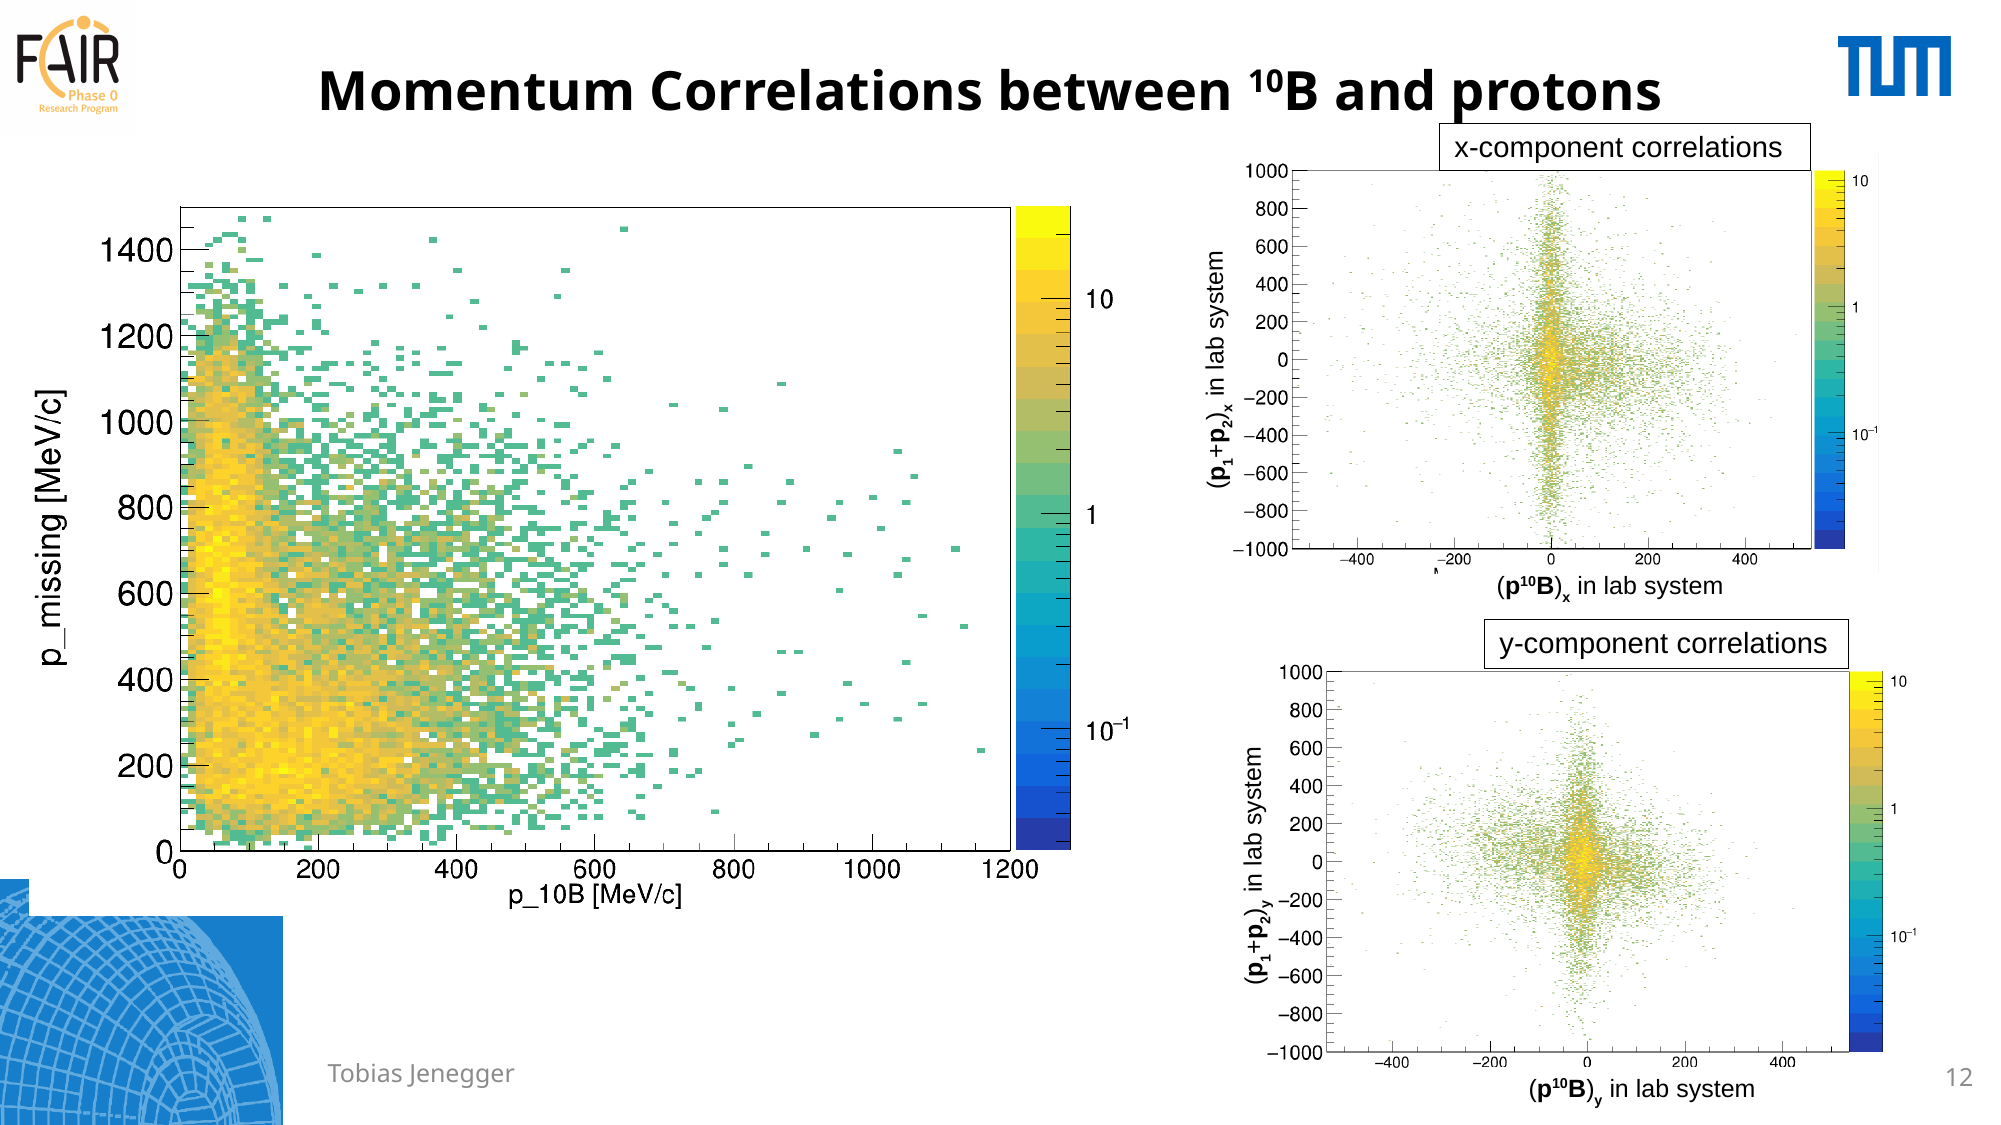

Momentum Correlations between 10B and protons
x-component correlations
(p1+p2)x in lab system
(p10B)x in lab system
y-component correlations
(p1+p2)y in lab system
(p10B)y in lab system
Tobias Jenegger